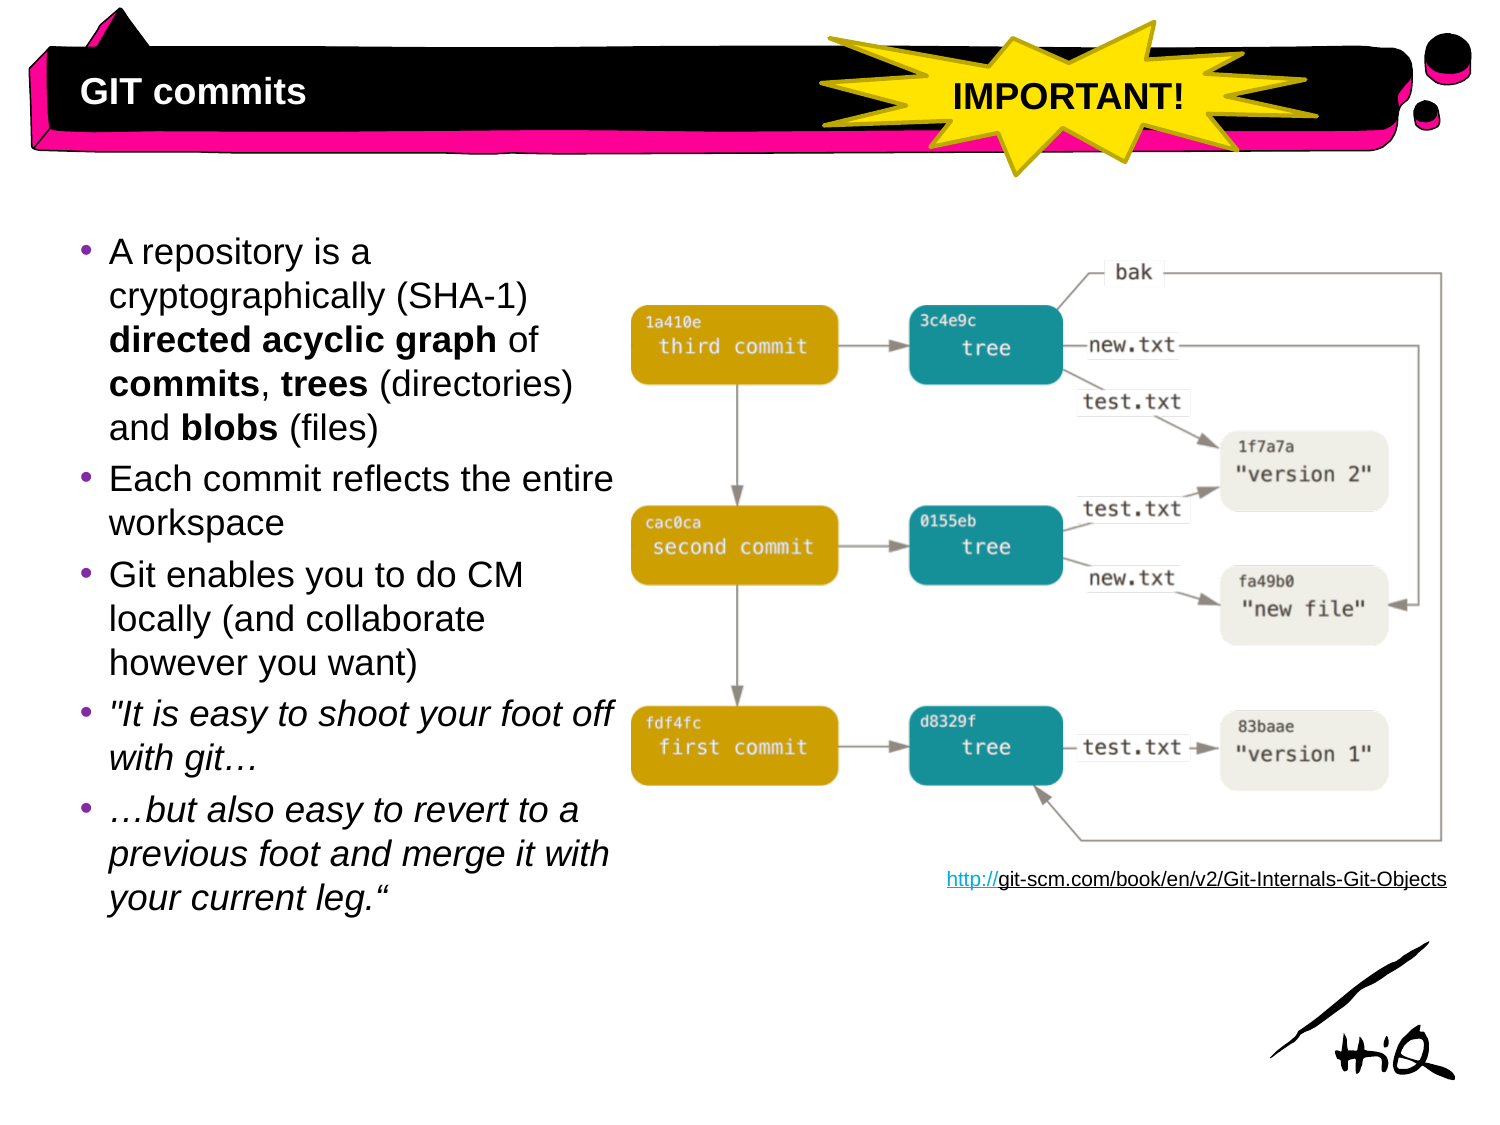

IMPORTANT!
# GIT commits
A repository is a cryptographically (SHA-1) directed acyclic graph of commits, trees (directories) and blobs (files)
Each commit reflects the entire workspace
Git enables you to do CM locally (and collaborate however you want)
"It is easy to shoot your foot off with git…
…but also easy to revert to a previous foot and merge it with your current leg.“
http://git-scm.com/book/en/v2/Git-Internals-Git-Objects